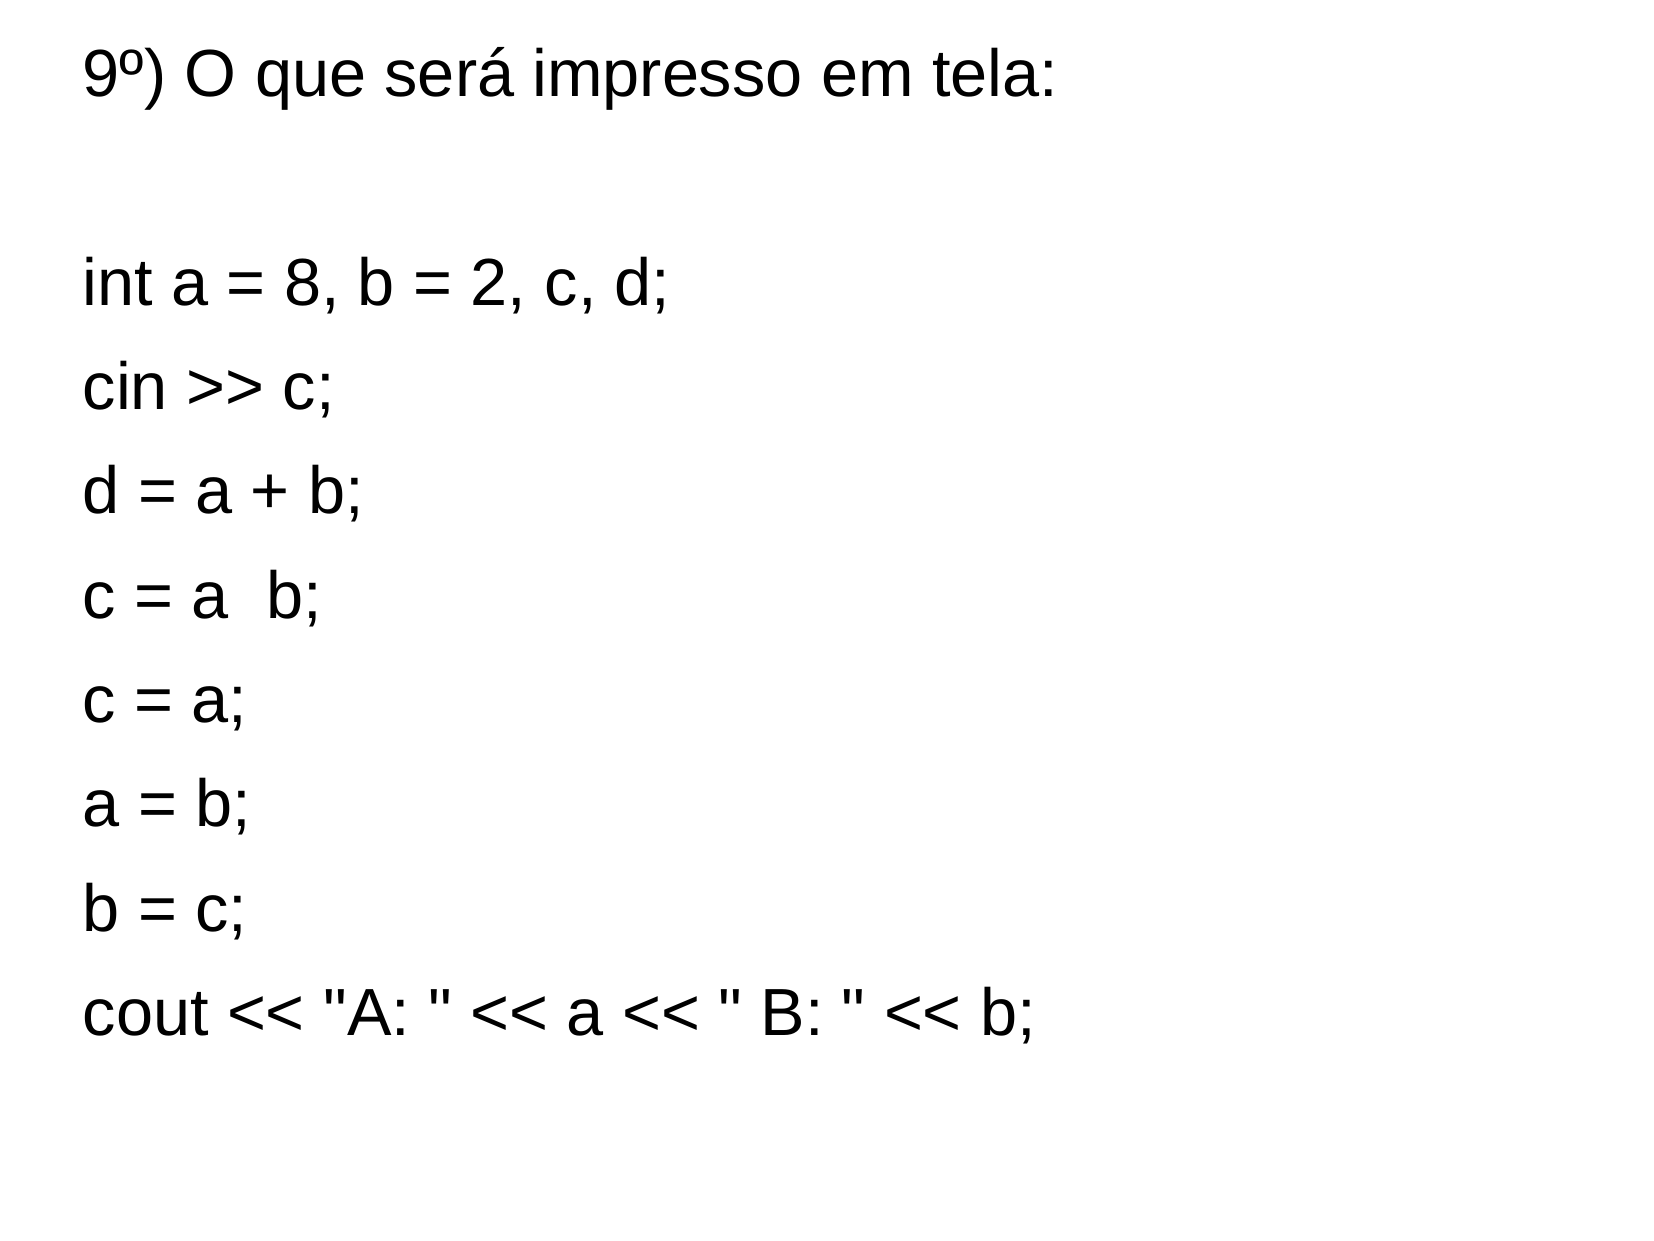

# 9º) O que será impresso em tela:
int a = 8, b = 2, c, d;
cin >> c;
d = a + b;
c = a ­ b;
c = a;
a = b;
b = c;
cout << "A: " << a << " B: " << b;